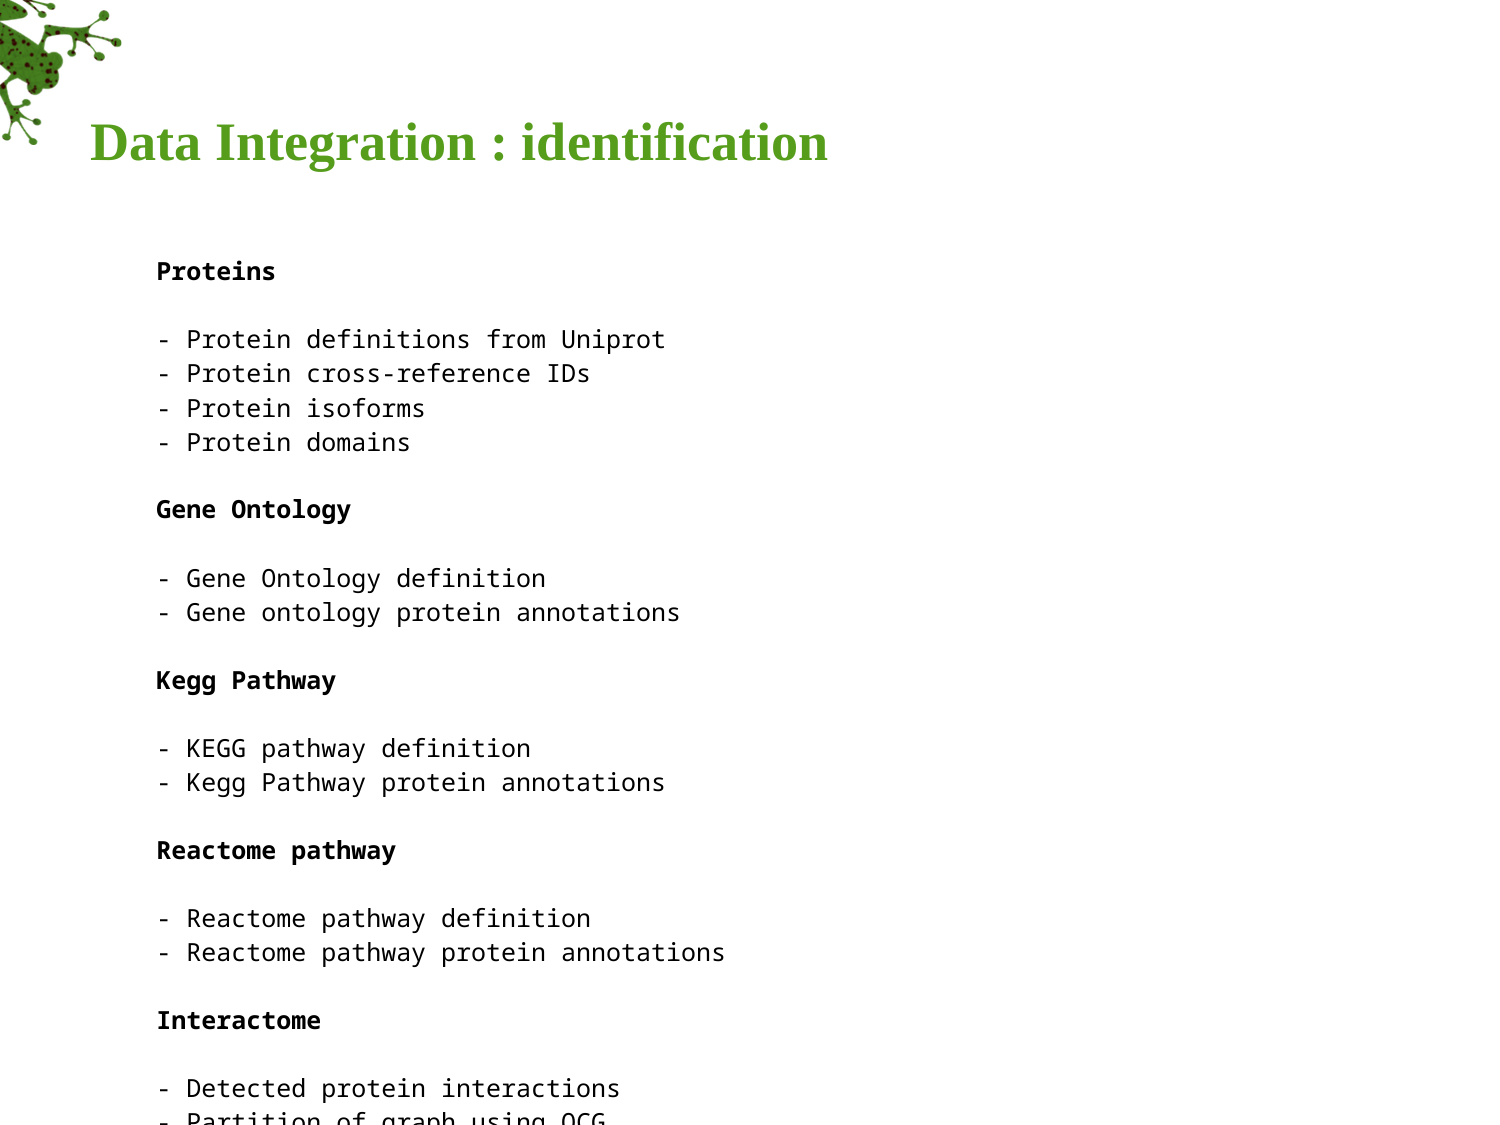

# Data Integration : identification
Proteins
- Protein definitions from Uniprot
- Protein cross-reference IDs
- Protein isoforms
- Protein domains
Gene Ontology
- Gene Ontology definition
- Gene ontology protein annotations
Kegg Pathway
- KEGG pathway definition
- Kegg Pathway protein annotations
Reactome pathway
- Reactome pathway definition
- Reactome pathway protein annotations
Interactome
- Detected protein interactions
- Partition of graph using OCG
- Functionnal annotation of partition modules